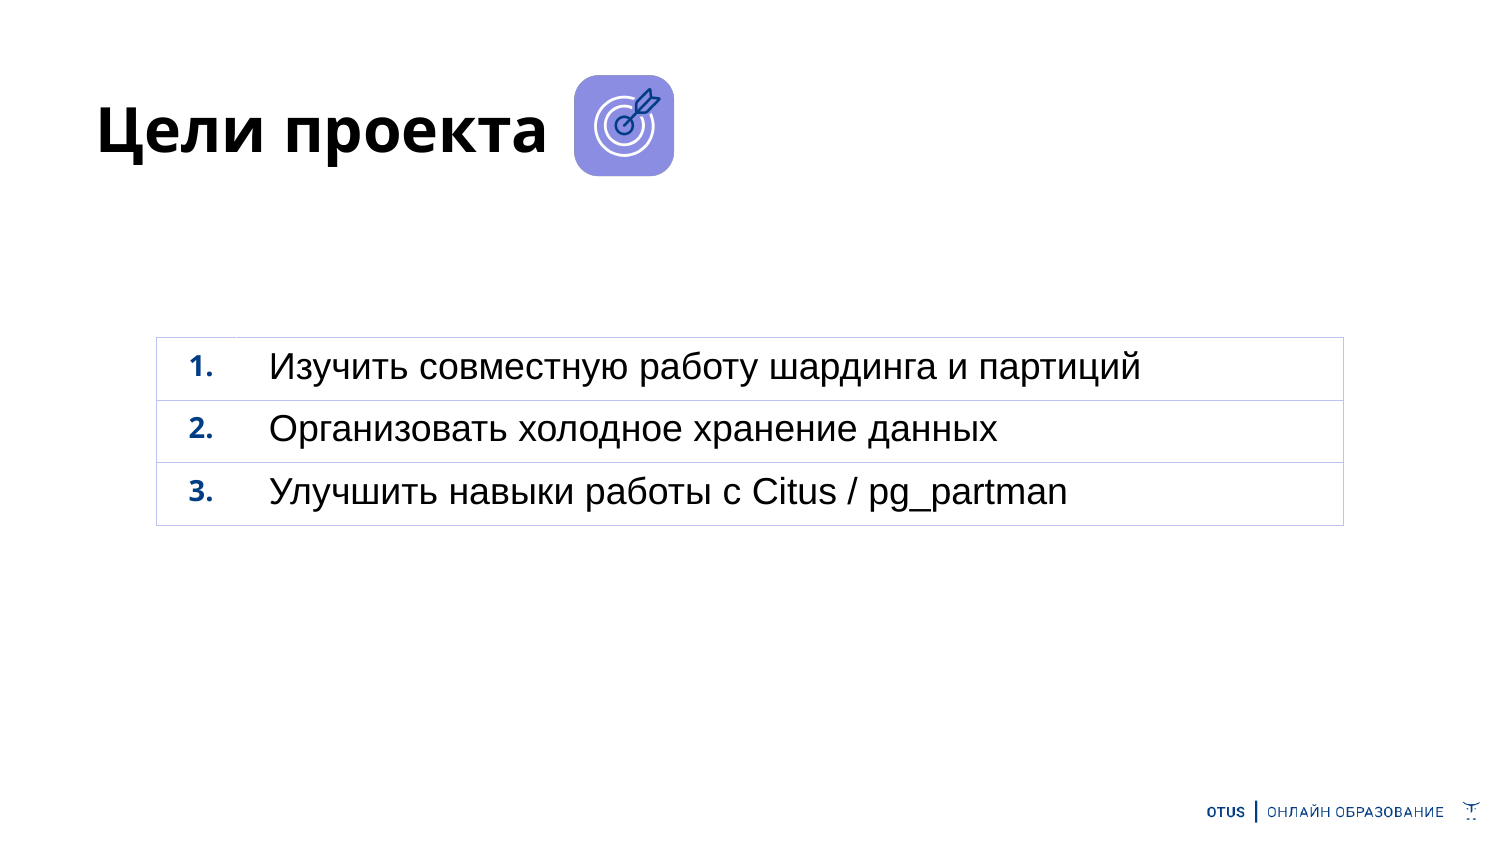

Цели проекта
| 1. | Изучить совместную работу шардинга и партиций |
| --- | --- |
| 2. | Организовать холодное хранение данных |
| 3. | Улучшить навыки работы с Citus / pg\_partman |